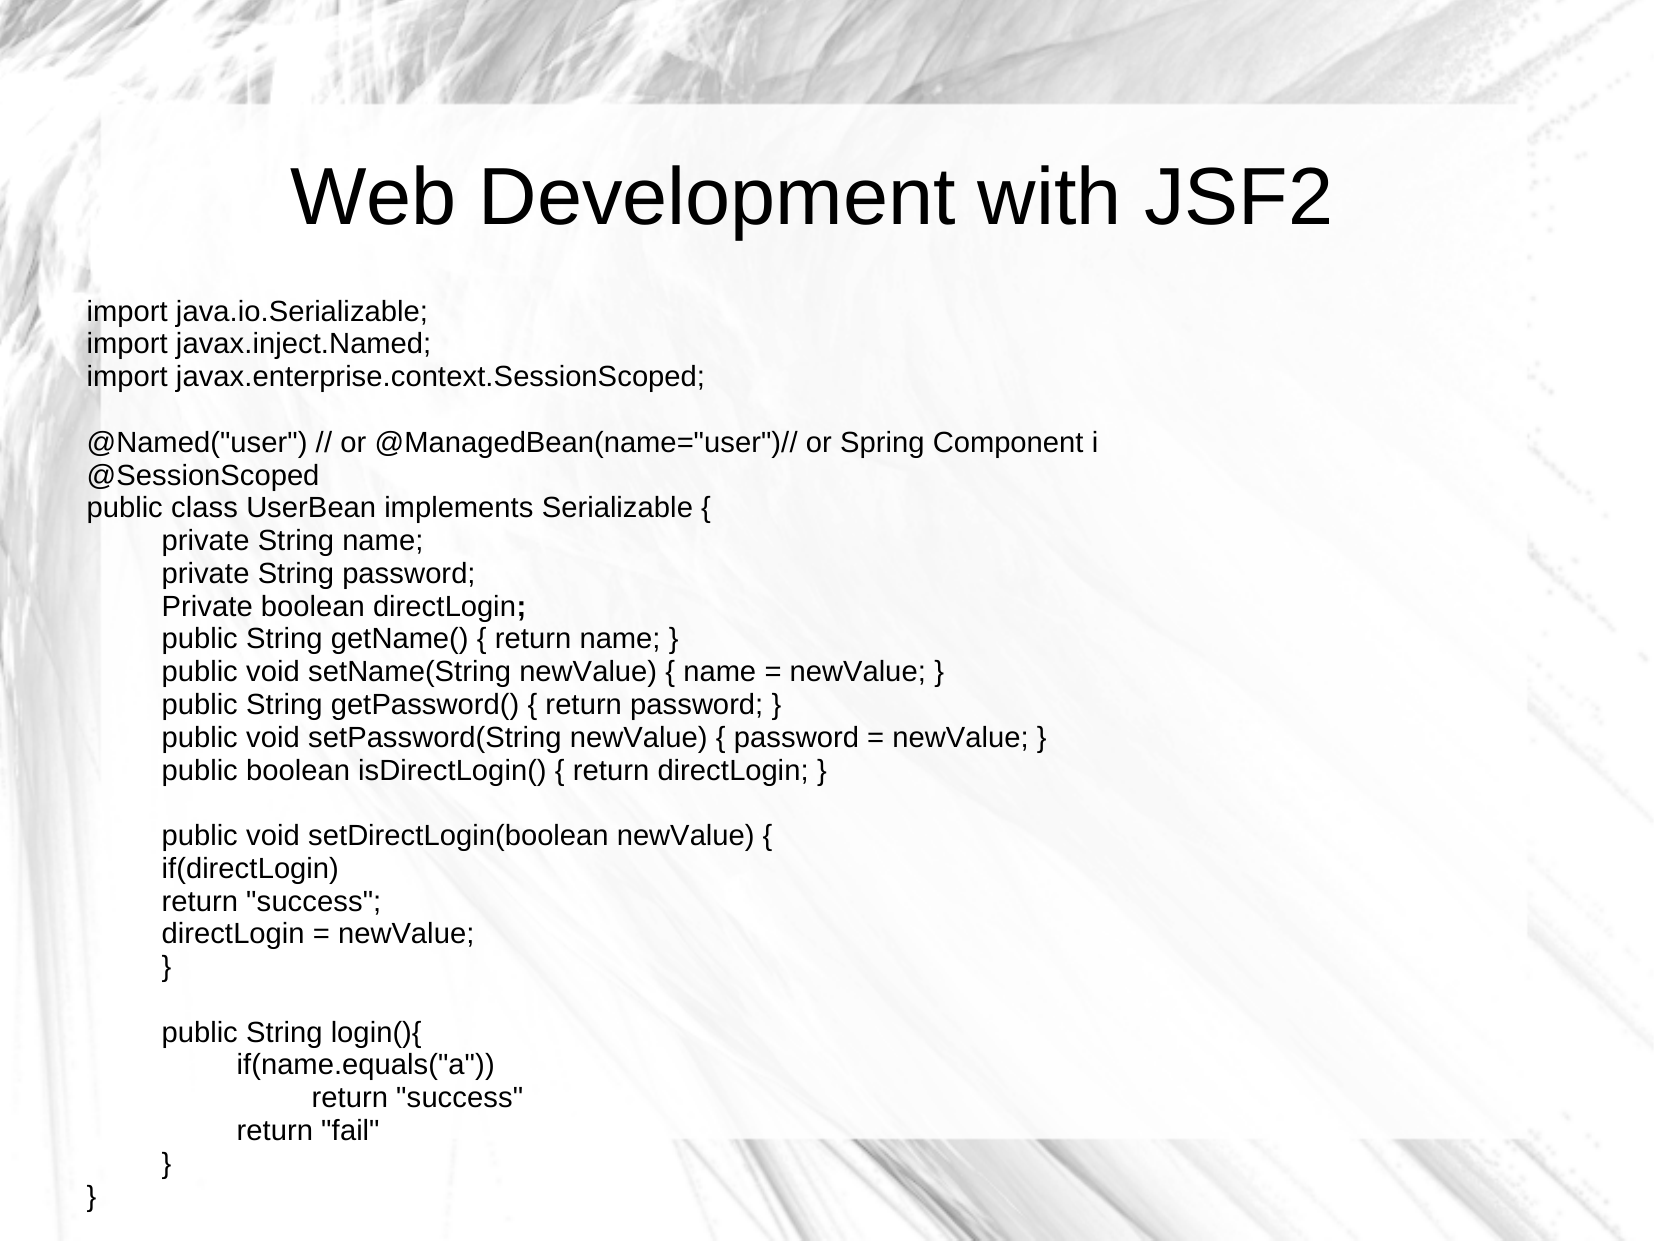

# Web Development with JSF2
import java.io.Serializable;
import javax.inject.Named;
import javax.enterprise.context.SessionScoped;
@Named("user") // or @ManagedBean(name="user")// or Spring Component i
@SessionScoped
public class UserBean implements Serializable {
	private String name;
	private String password;
	Private boolean directLogin;
	public String getName() { return name; }
	public void setName(String newValue) { name = newValue; }
	public String getPassword() { return password; }
	public void setPassword(String newValue) { password = newValue; }
	public boolean isDirectLogin() { return directLogin; }
	public void setDirectLogin(boolean newValue) {
	if(directLogin)
	return "success";
	directLogin = newValue;
	}
	public String login(){
		if(name.equals("a"))
			return "success"
		return "fail"
	}
}